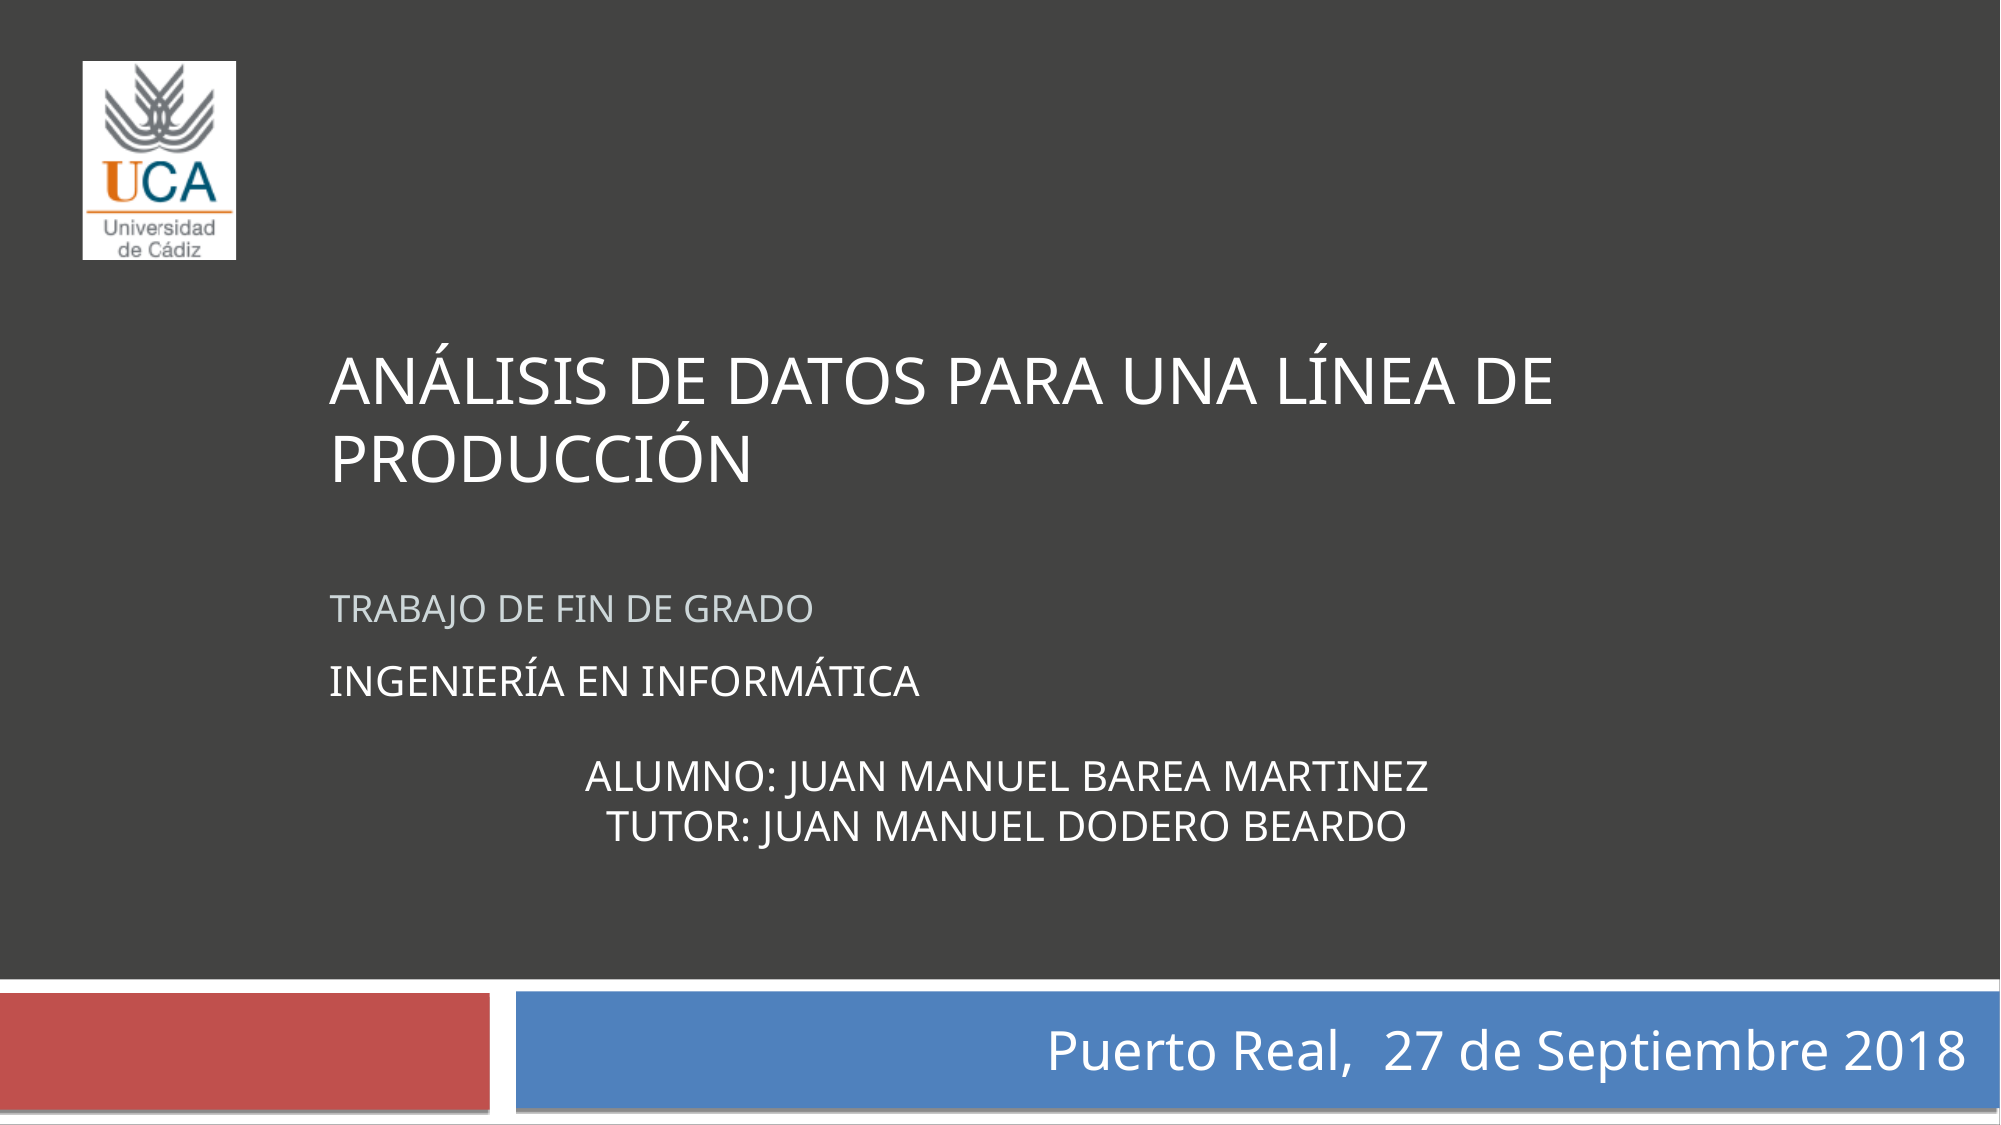

Análisis de datos para una línea de producción
Trabajo de fin de grado
Ingeniería en informática
Alumno: Juan manuel barea Martinez
Tutor: Juan Manuel Dodero Beardo
Puerto Real, 27 de Septiembre 2018